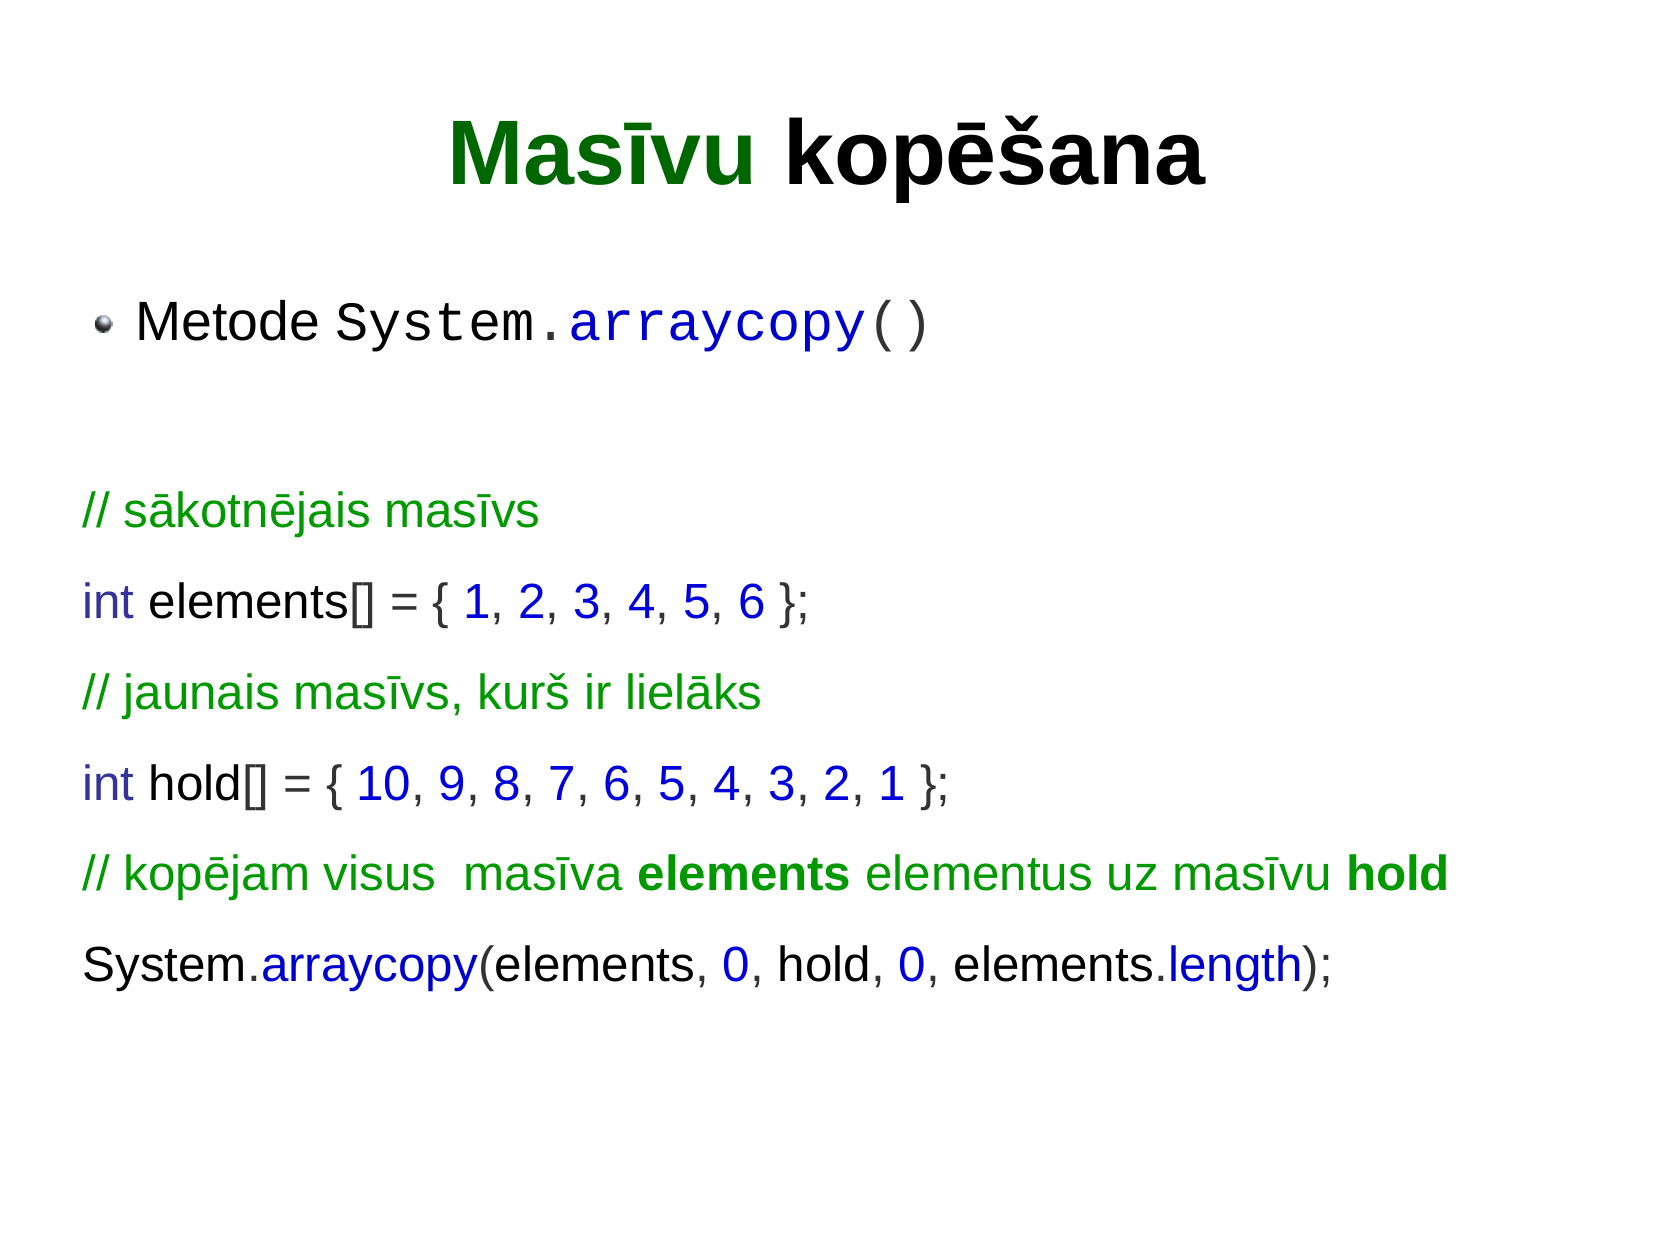

# Masīvu kopēšana
Metode System.arraycopy()
// sākotnējais masīvs
int elements[] = { 1, 2, 3, 4, 5, 6 };
// jaunais masīvs, kurš ir lielāks
int hold[] = { 10, 9, 8, 7, 6, 5, 4, 3, 2, 1 };
// kopējam visus masīva elements elementus uz masīvu hold
System.arraycopy(elements, 0, hold, 0, elements.length);